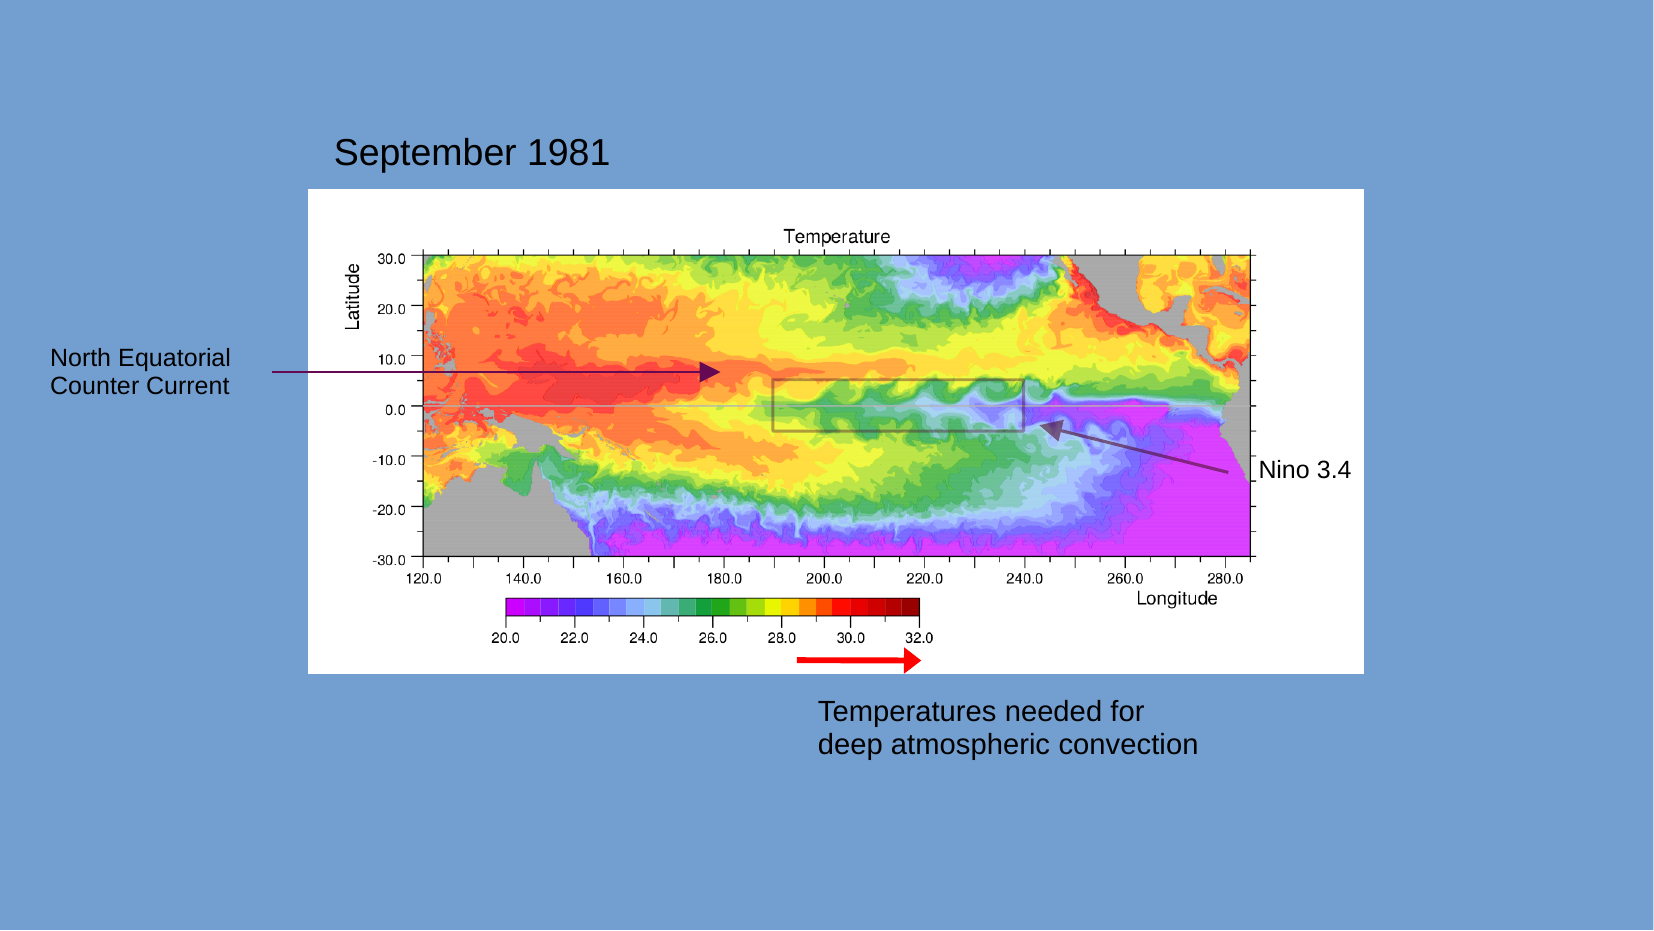

September 1981
North Equatorial
Counter Current
Nino 3.4
Temperatures needed for
deep atmospheric convection